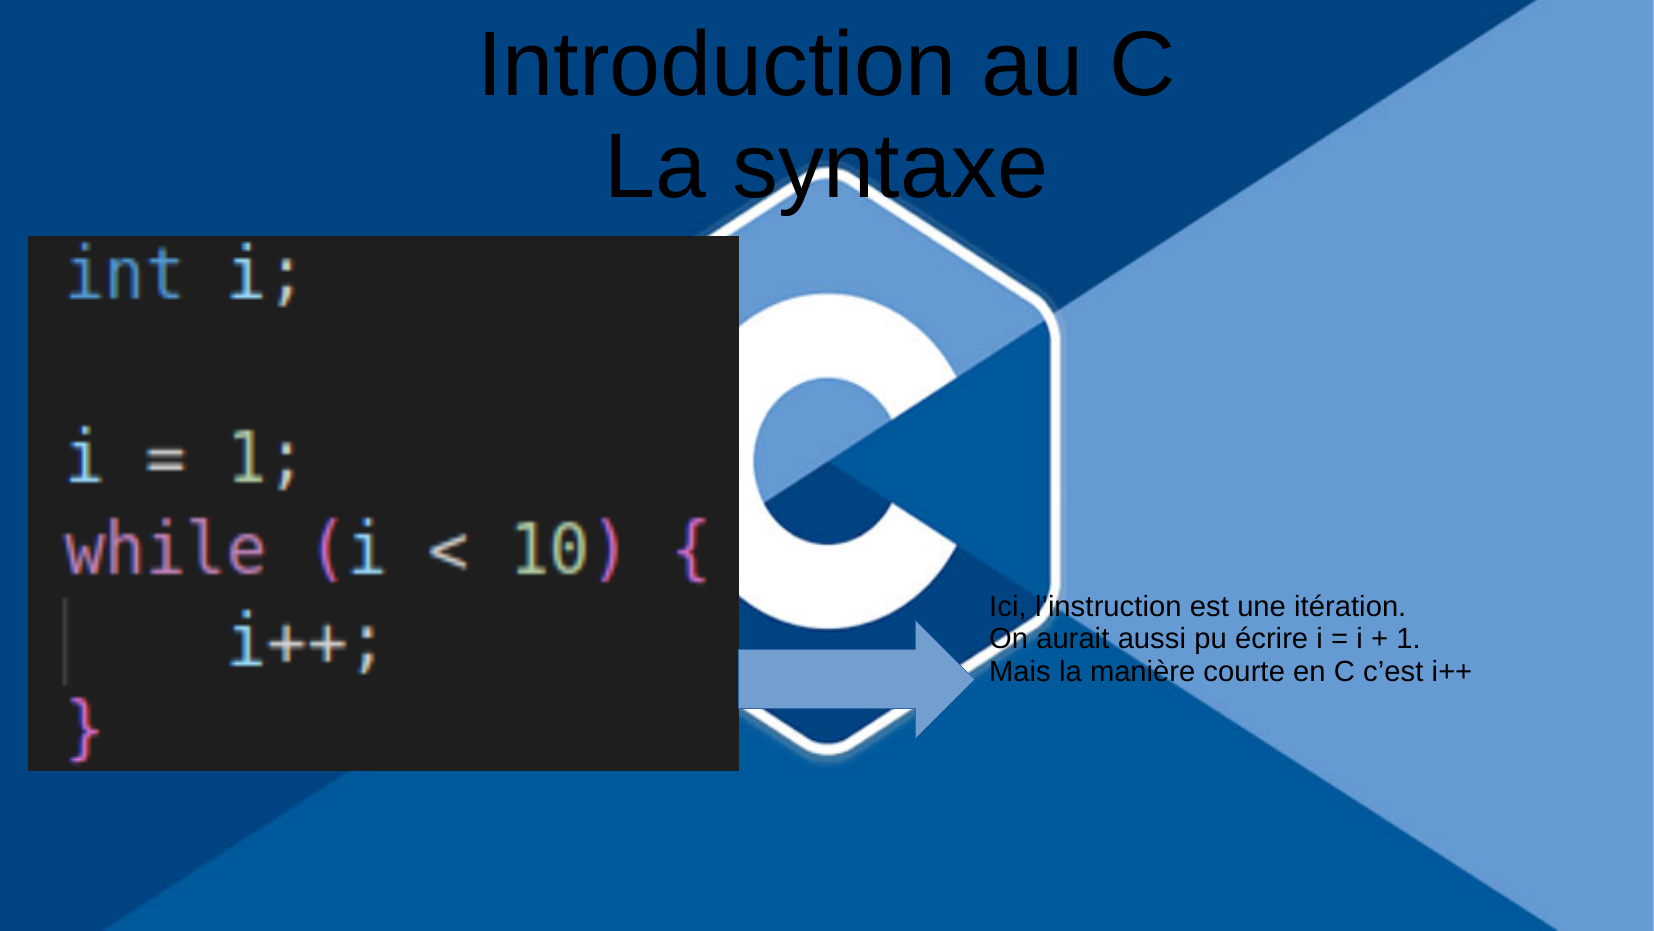

# Introduction au C La syntaxe
Ici, l’instruction est une itération.
On aurait aussi pu écrire i = i + 1. Mais la manière courte en C c’est i++